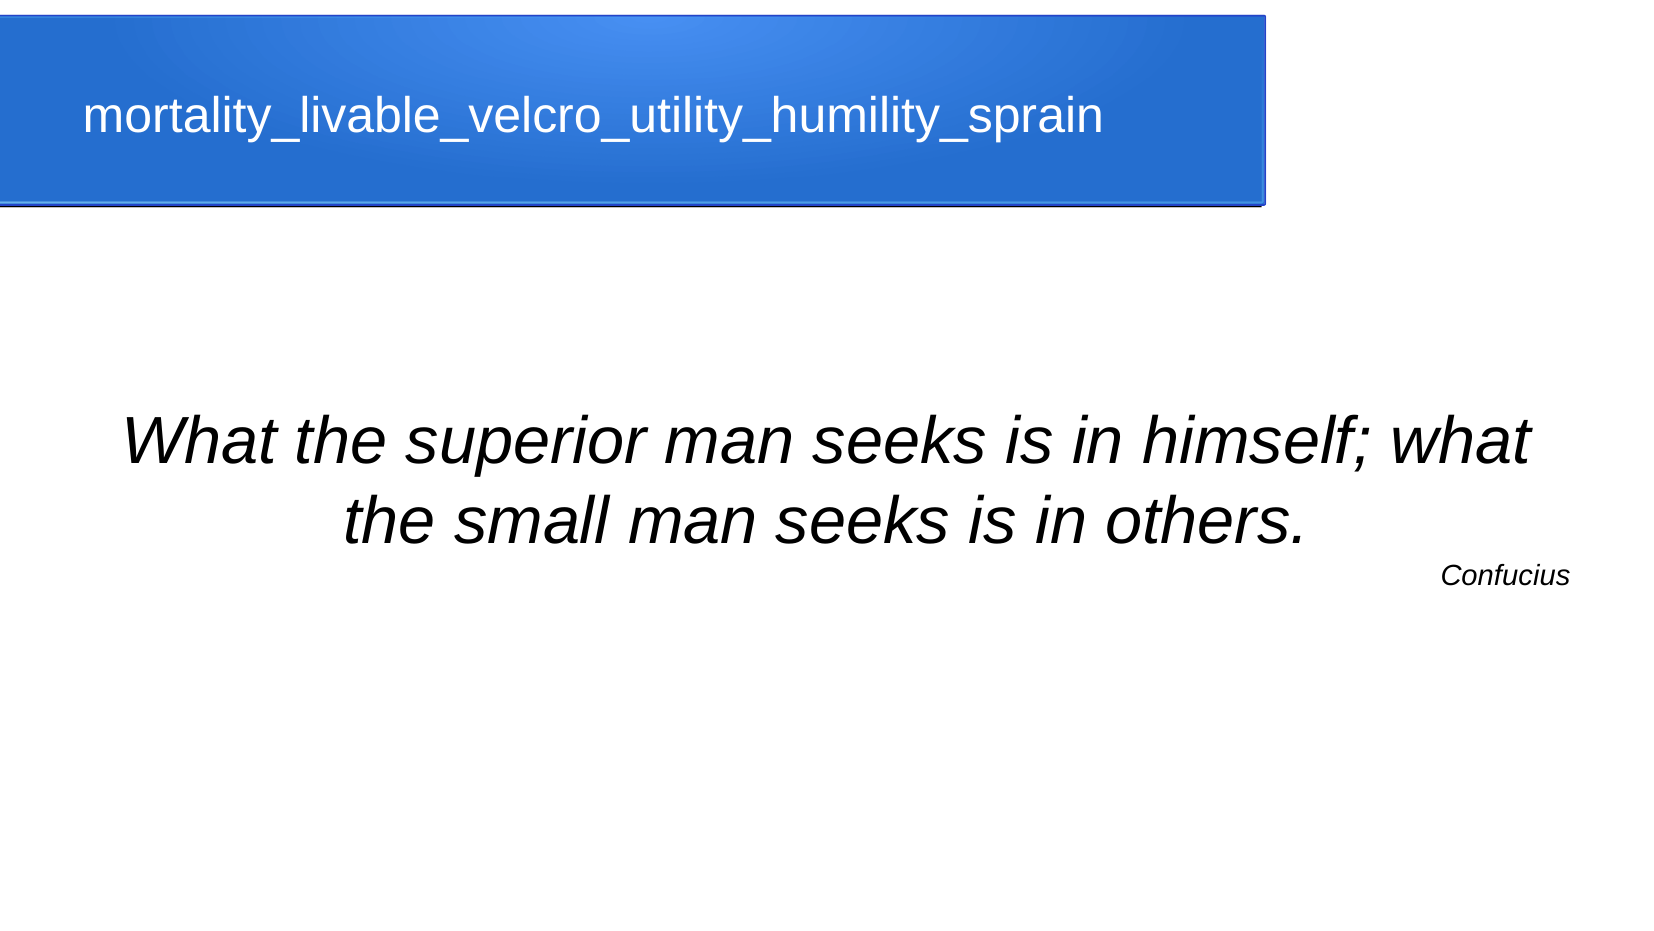

mortality_livable_velcro_utility_humility_sprain
What the superior man seeks is in himself; what the small man seeks is in others.
Confucius